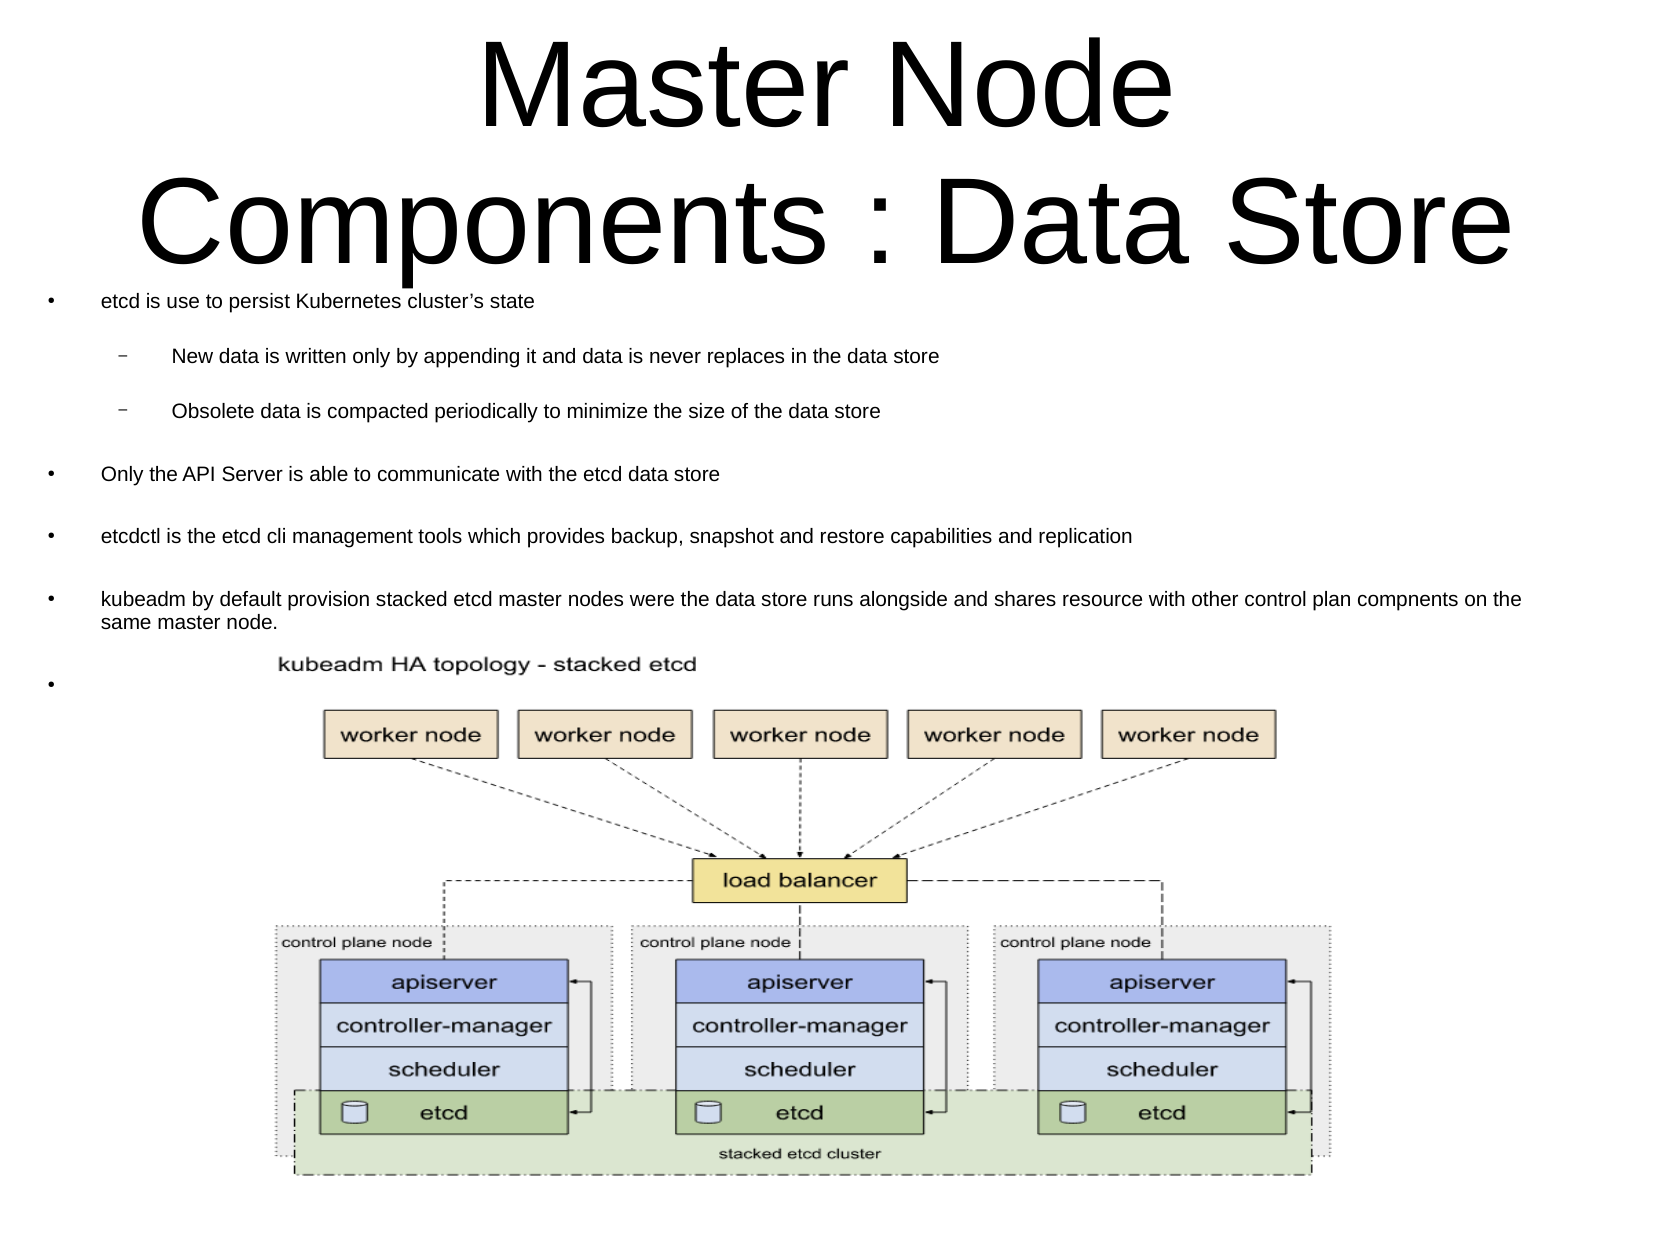

# Master Node Components : Data Store
etcd is use to persist Kubernetes cluster’s state
New data is written only by appending it and data is never replaces in the data store
Obsolete data is compacted periodically to minimize the size of the data store
Only the API Server is able to communicate with the etcd data store
etcdctl is the etcd cli management tools which provides backup, snapshot and restore capabilities and replication
kubeadm by default provision stacked etcd master nodes were the data store runs alongside and shares resource with other control plan compnents on the same master node.